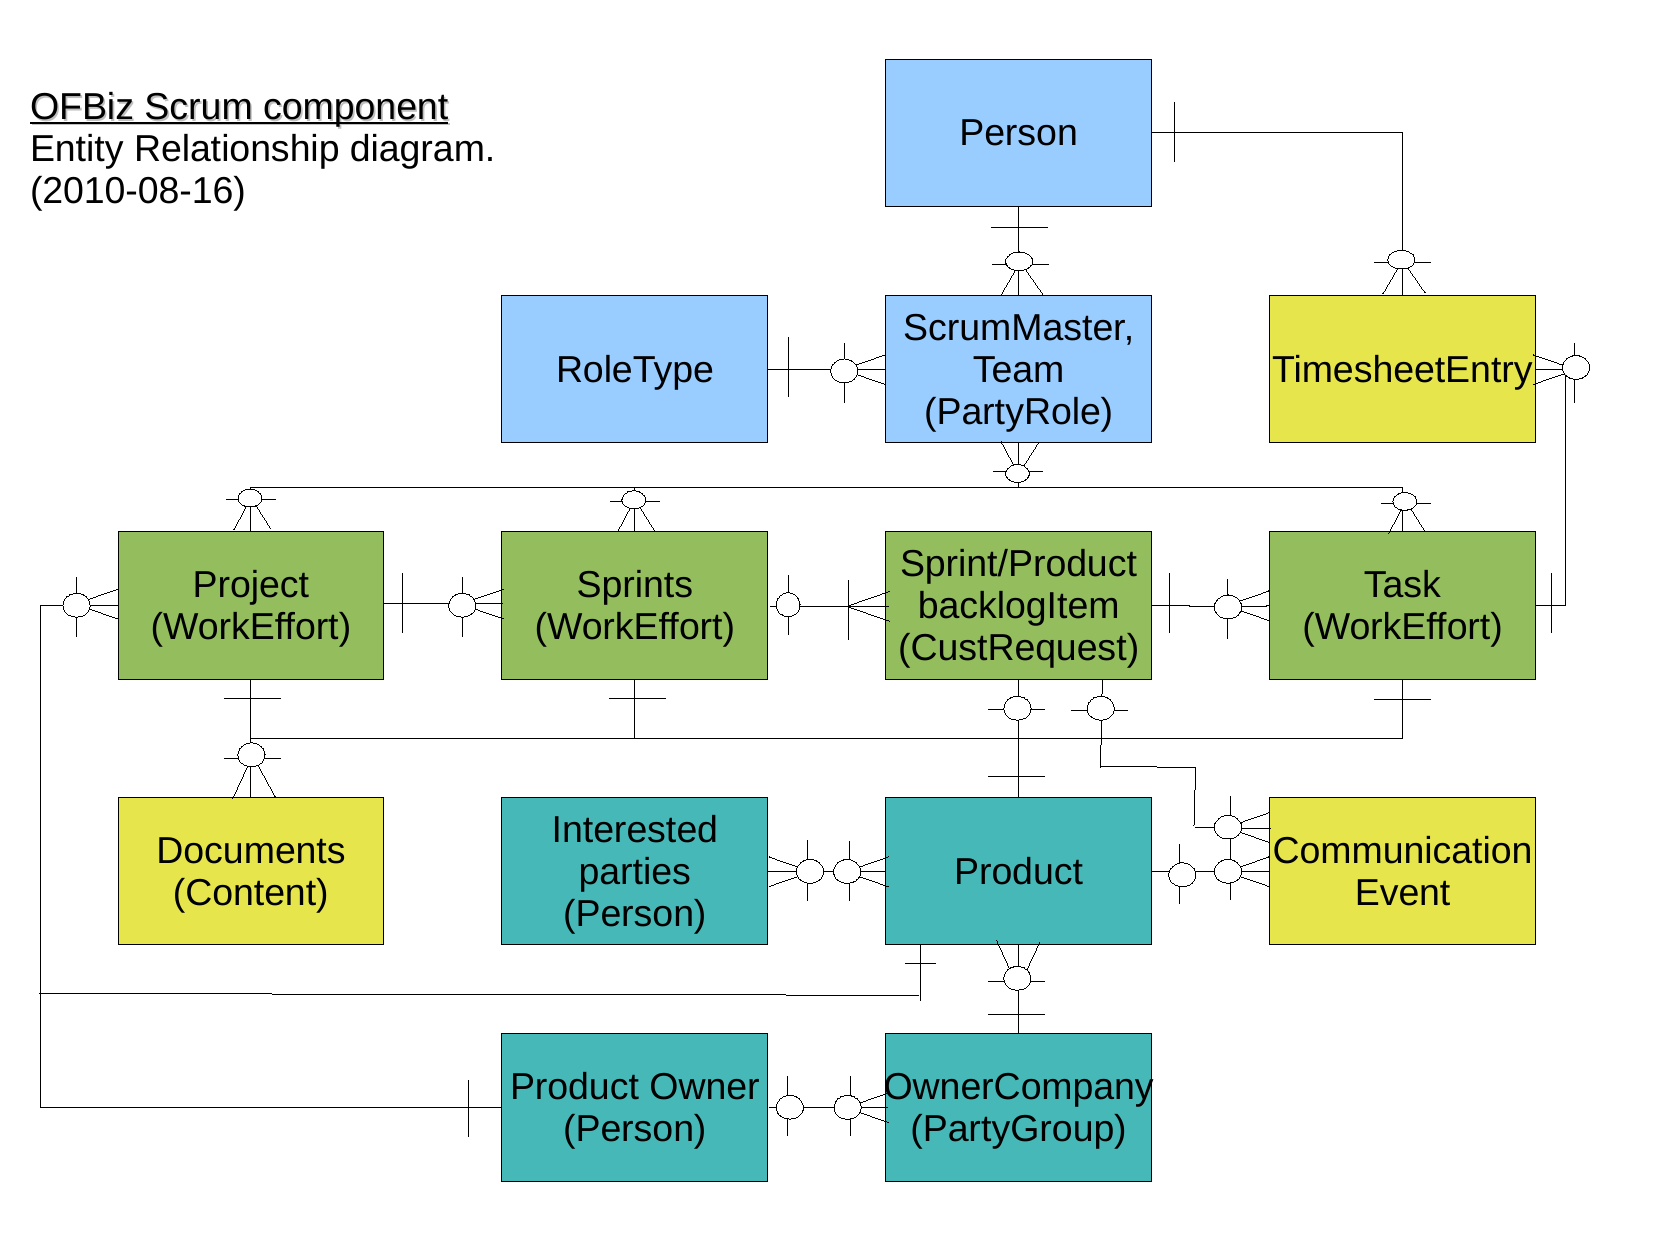

Person
OFBiz Scrum component
Entity Relationship diagram.
(2010-08-16)
RoleType
ScrumMaster,
Team
(PartyRole)
TimesheetEntry
Project
(WE)
Project
(WorkEffort)
Sprints
(WorkEffort)
Sprint/Product
backlogItem
(CustRequest)
Task
(WorkEffort)
Documents
(Content)
Interested
parties
(Person)
Product
Communication
Event
Product Owner
(Person)
OwnerCompany
(PartyGroup)